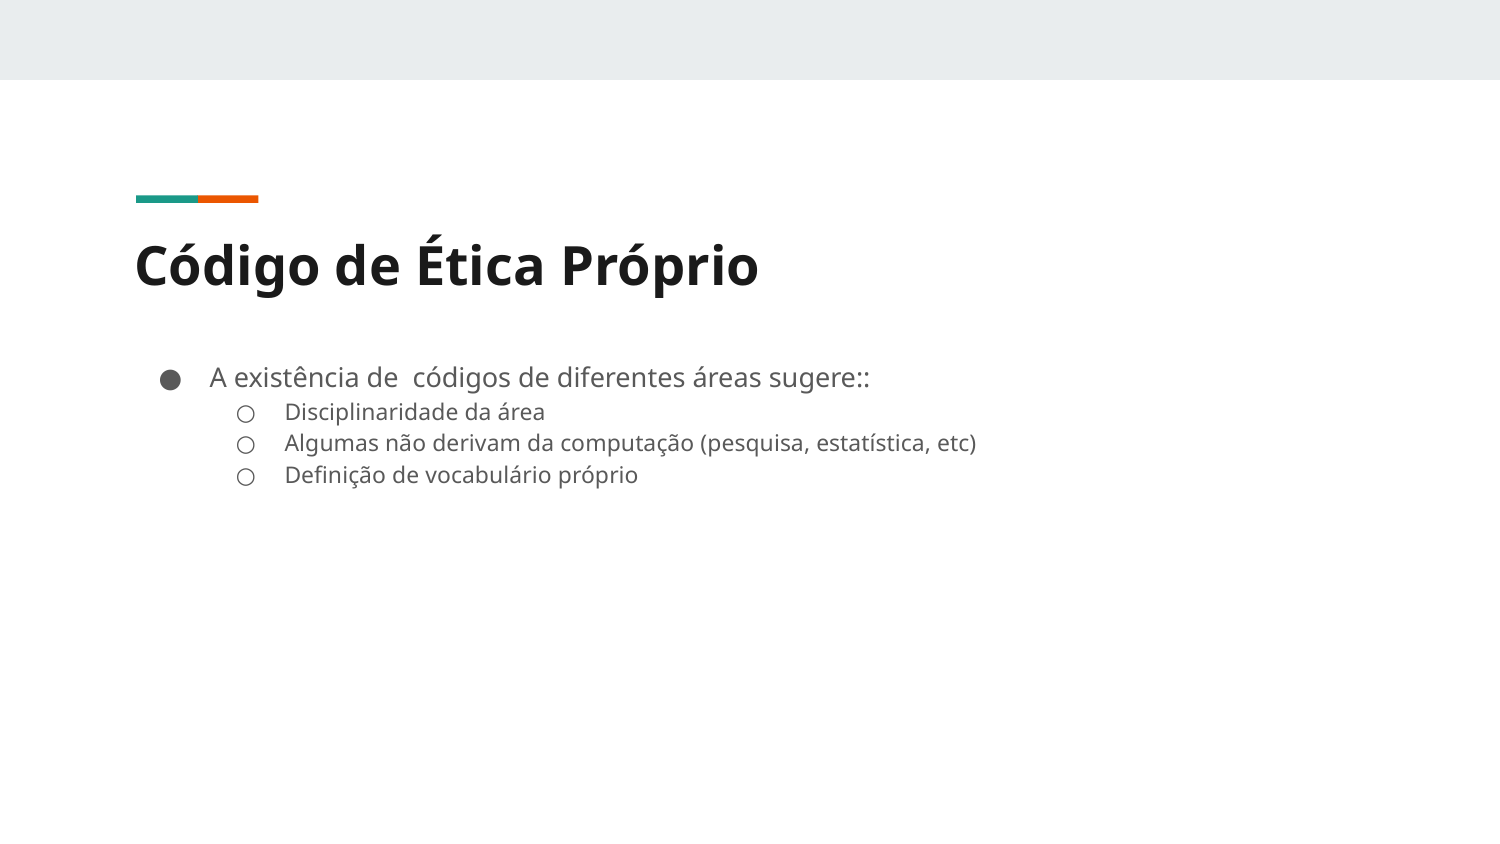

# Código de Ética Próprio
A existência de códigos de diferentes áreas sugere::
Disciplinaridade da área
Algumas não derivam da computação (pesquisa, estatística, etc)
Definição de vocabulário próprio